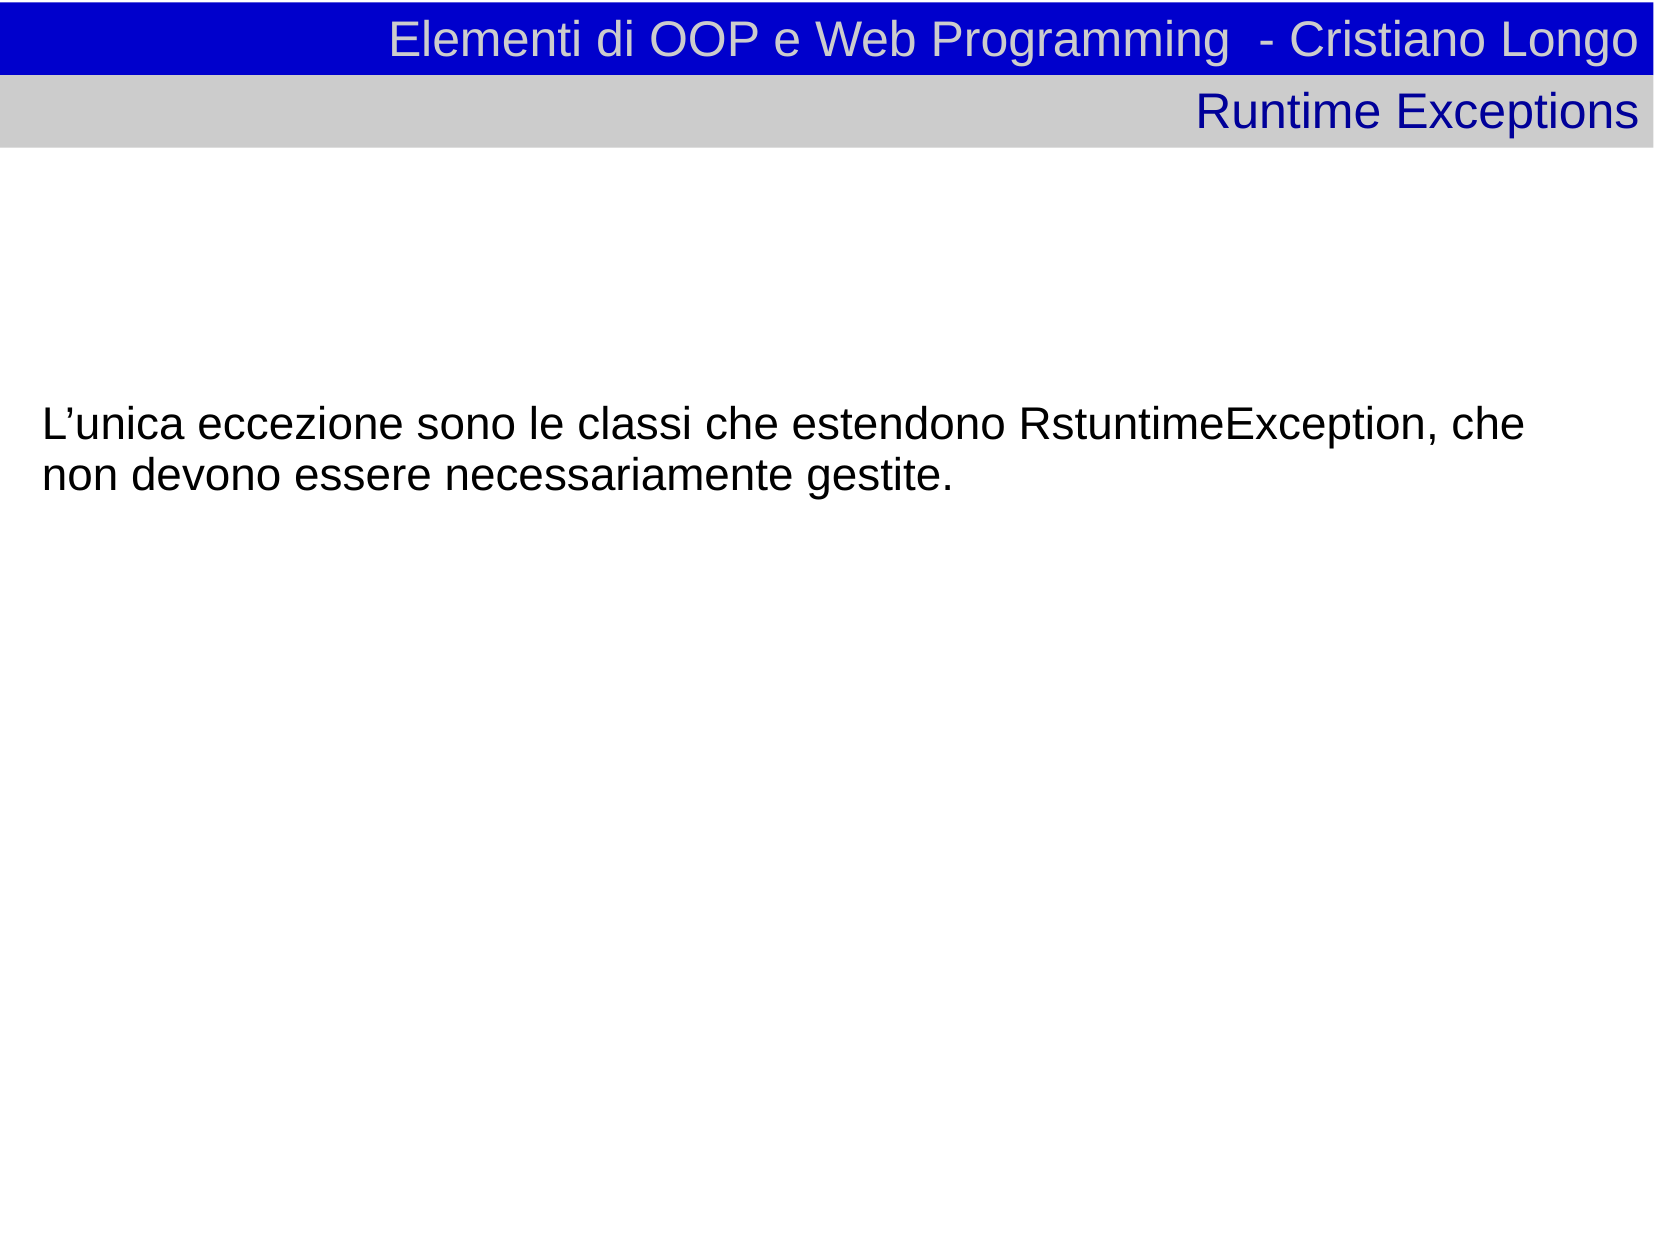

# Elementi di OOP e Web Programming - Cristiano Longo
Runtime Exceptions
L’unica eccezione sono le classi che estendono RstuntimeException, che non devono essere necessariamente gestite.